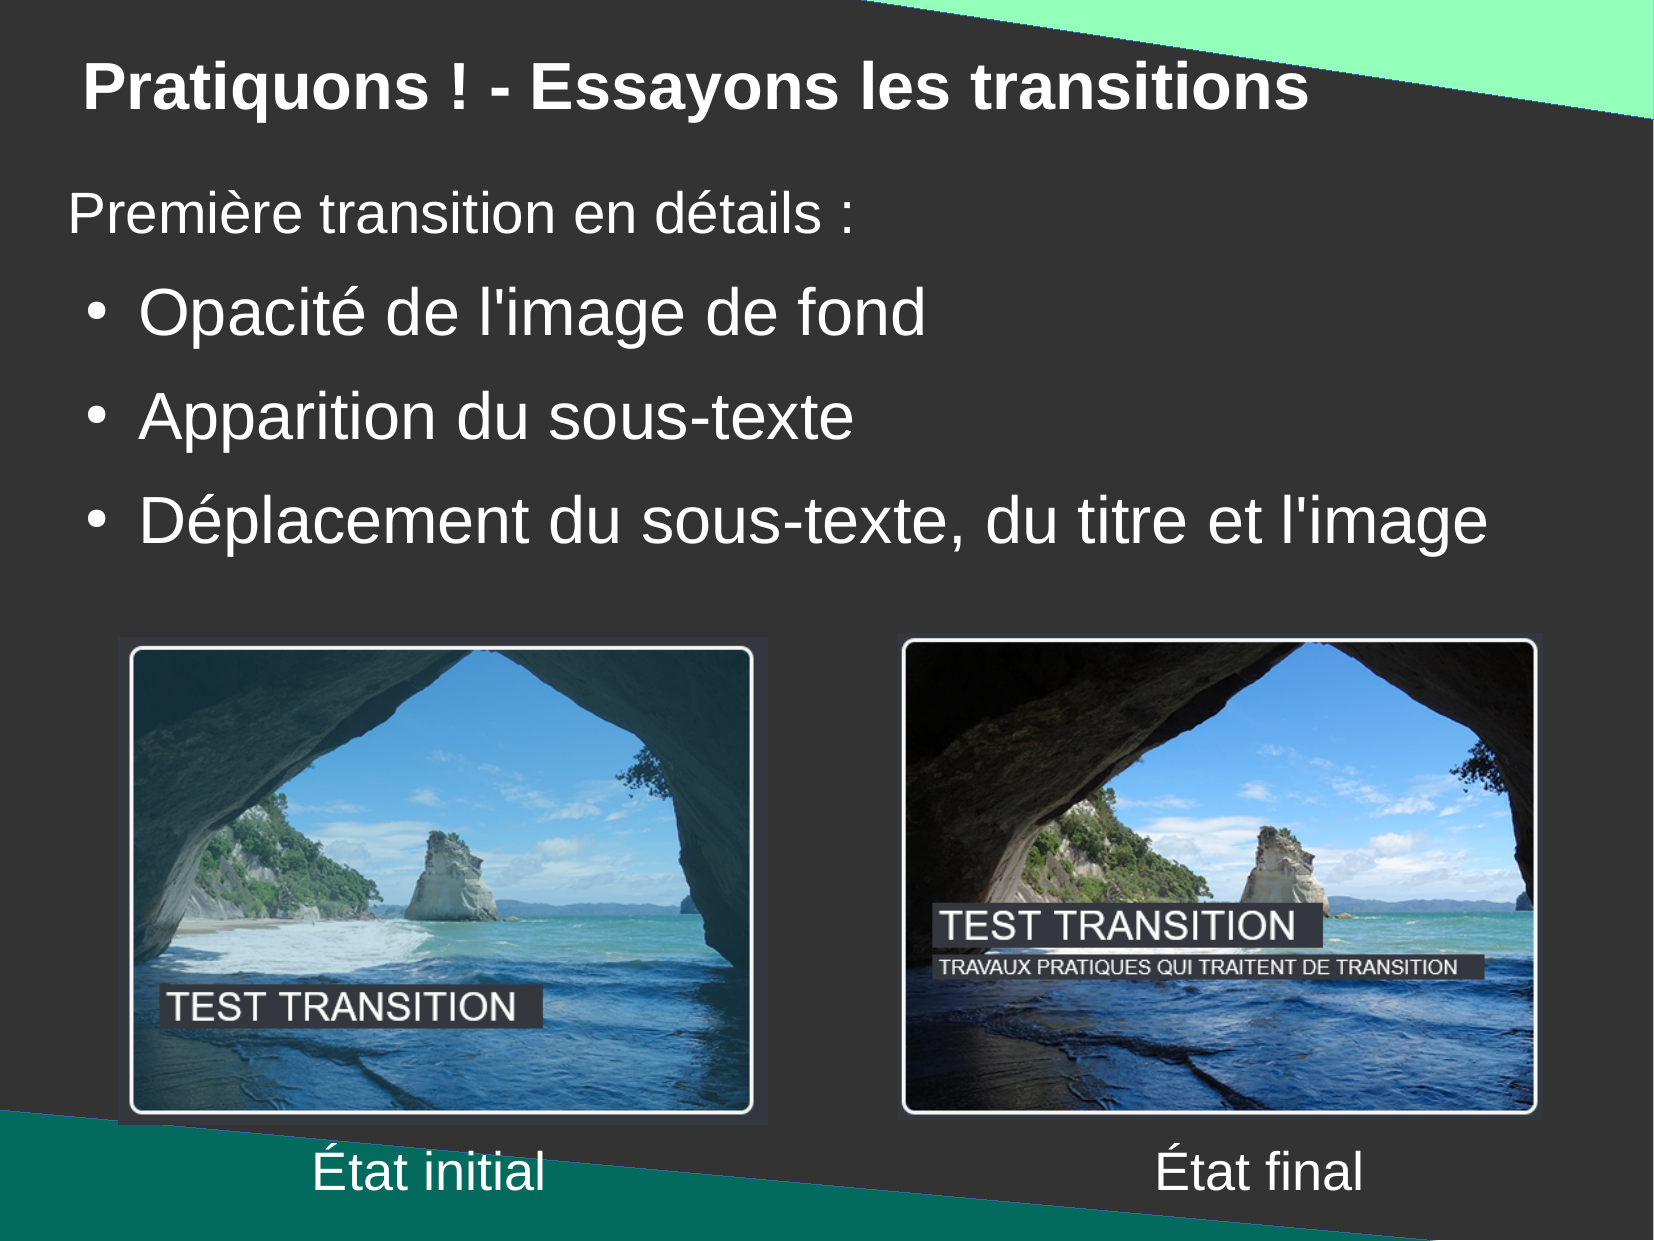

# Pratiquons ! - Essayons les transitions
Première transition en détails :
Opacité de l'image de fond
Apparition du sous-texte
Déplacement du sous-texte, du titre et l'image
État initial
État final